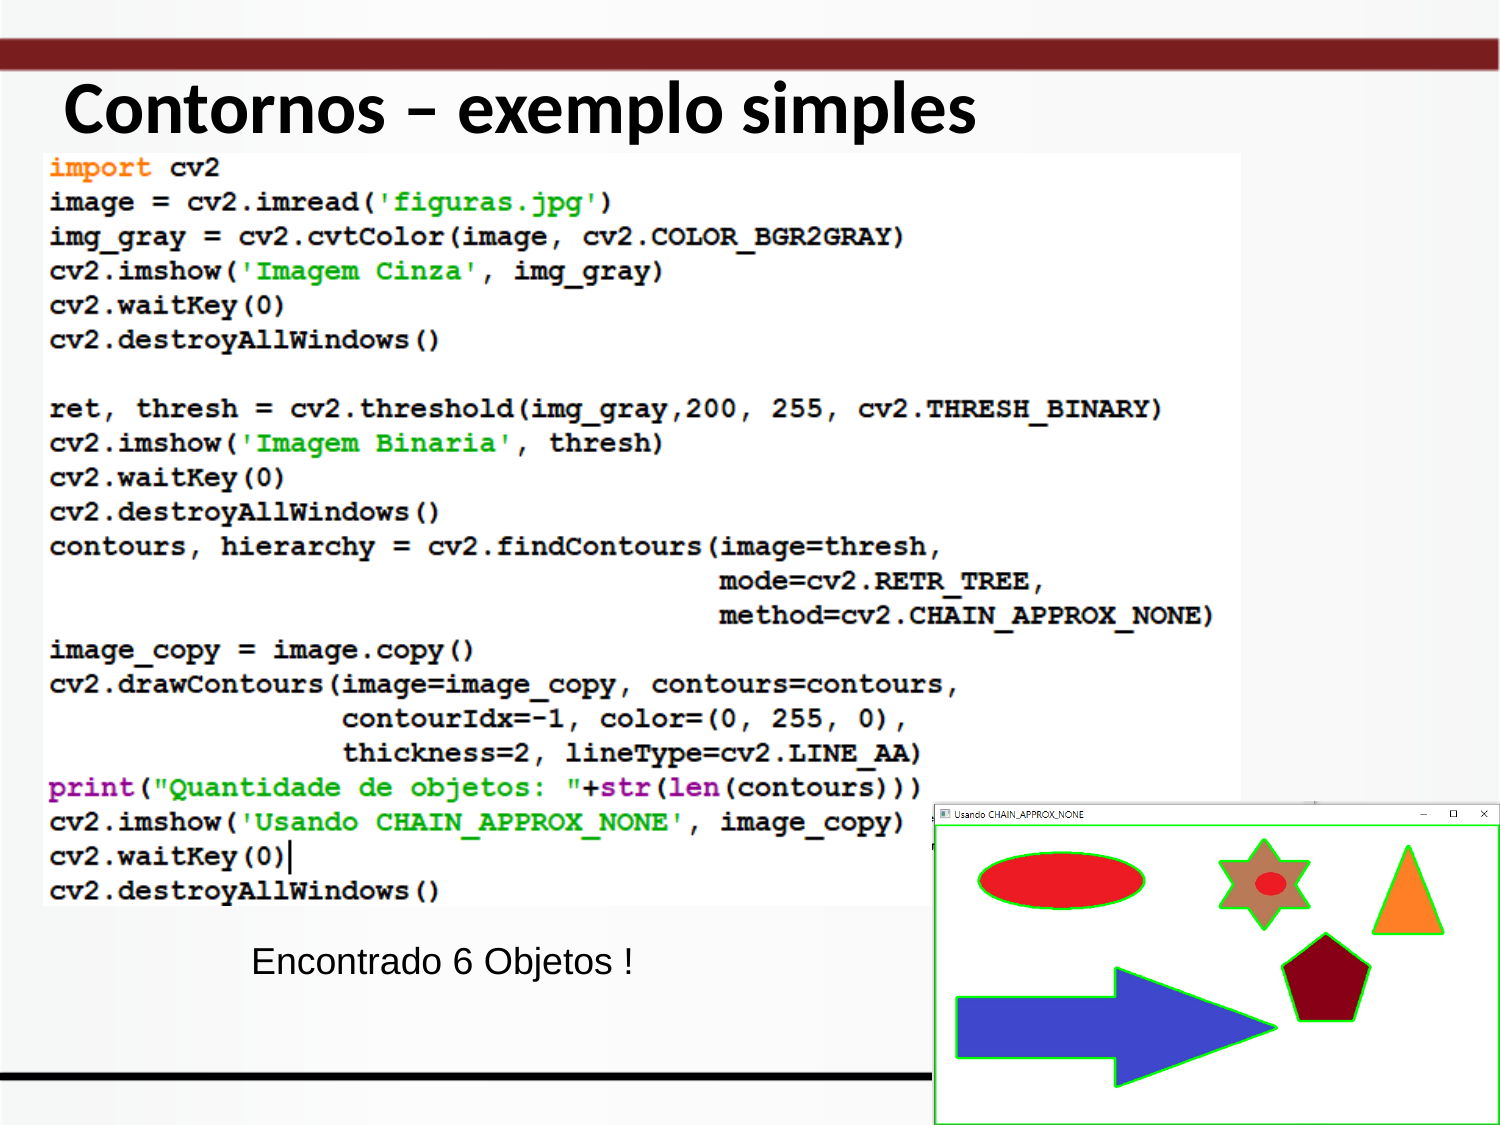

# Contornos – exemplo simples
Encontrado 6 Objetos !